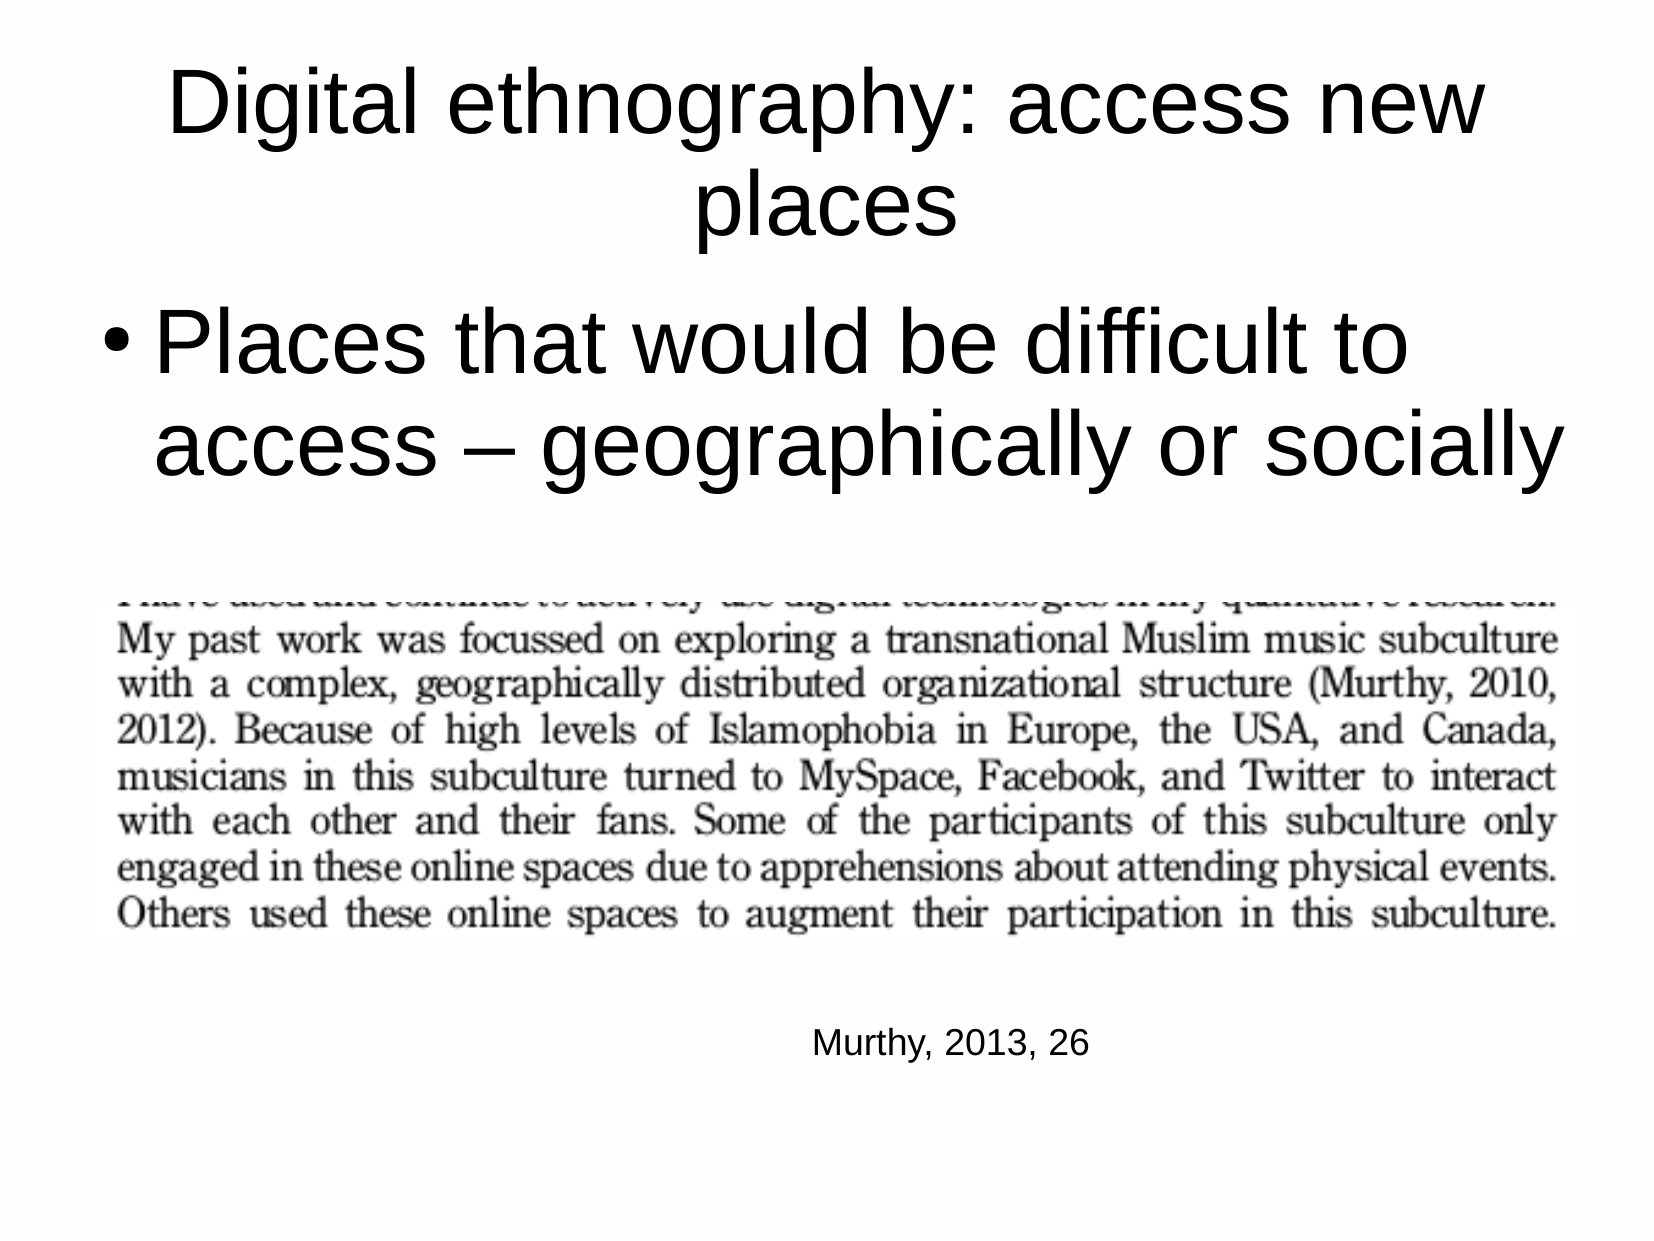

# Digital ethnography: access new places
Places that would be difficult to access – geographically or socially
Murthy, 2013, 26